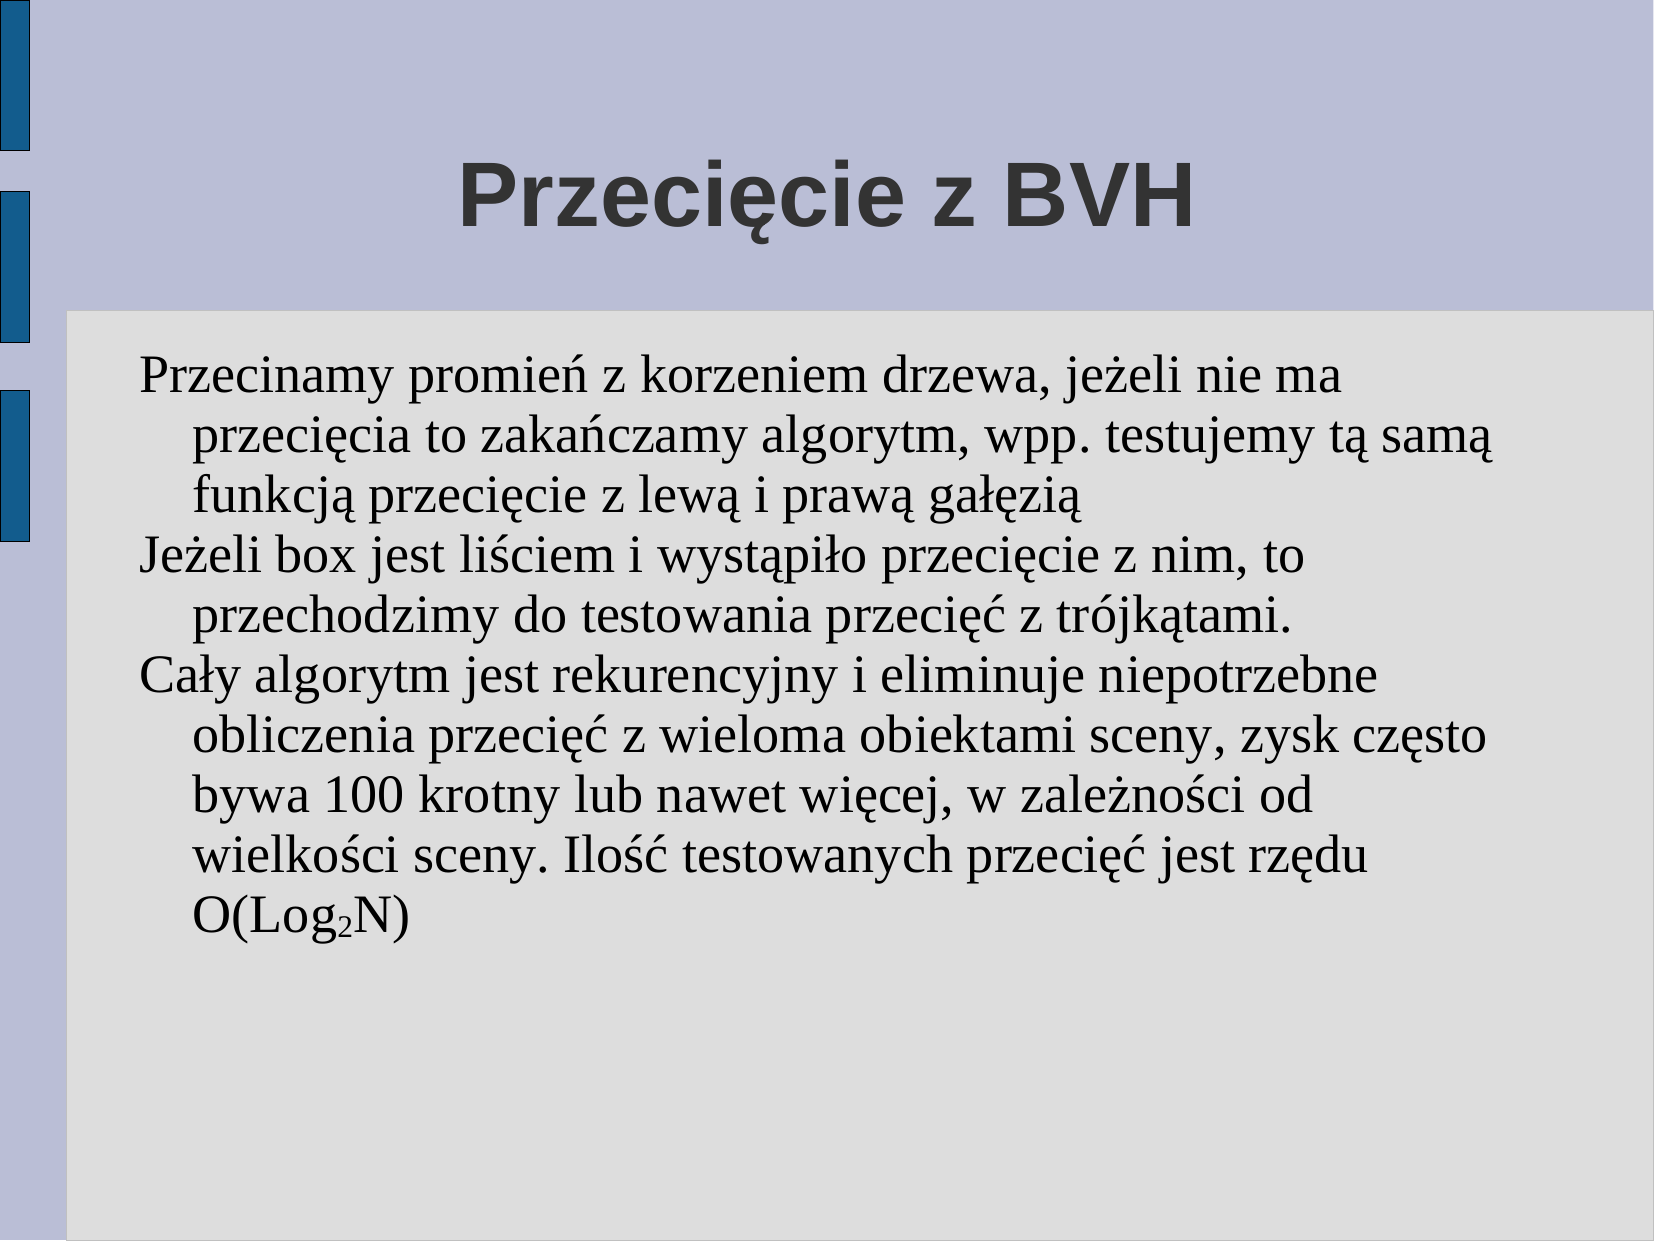

# Przecięcie z BVH
Przecinamy promień z korzeniem drzewa, jeżeli nie ma przecięcia to zakańczamy algorytm, wpp. testujemy tą samą funkcją przecięcie z lewą i prawą gałęzią
Jeżeli box jest liściem i wystąpiło przecięcie z nim, to przechodzimy do testowania przecięć z trójkątami.
Cały algorytm jest rekurencyjny i eliminuje niepotrzebne obliczenia przecięć z wieloma obiektami sceny, zysk często bywa 100 krotny lub nawet więcej, w zależności od wielkości sceny. Ilość testowanych przecięć jest rzędu O(Log2N)